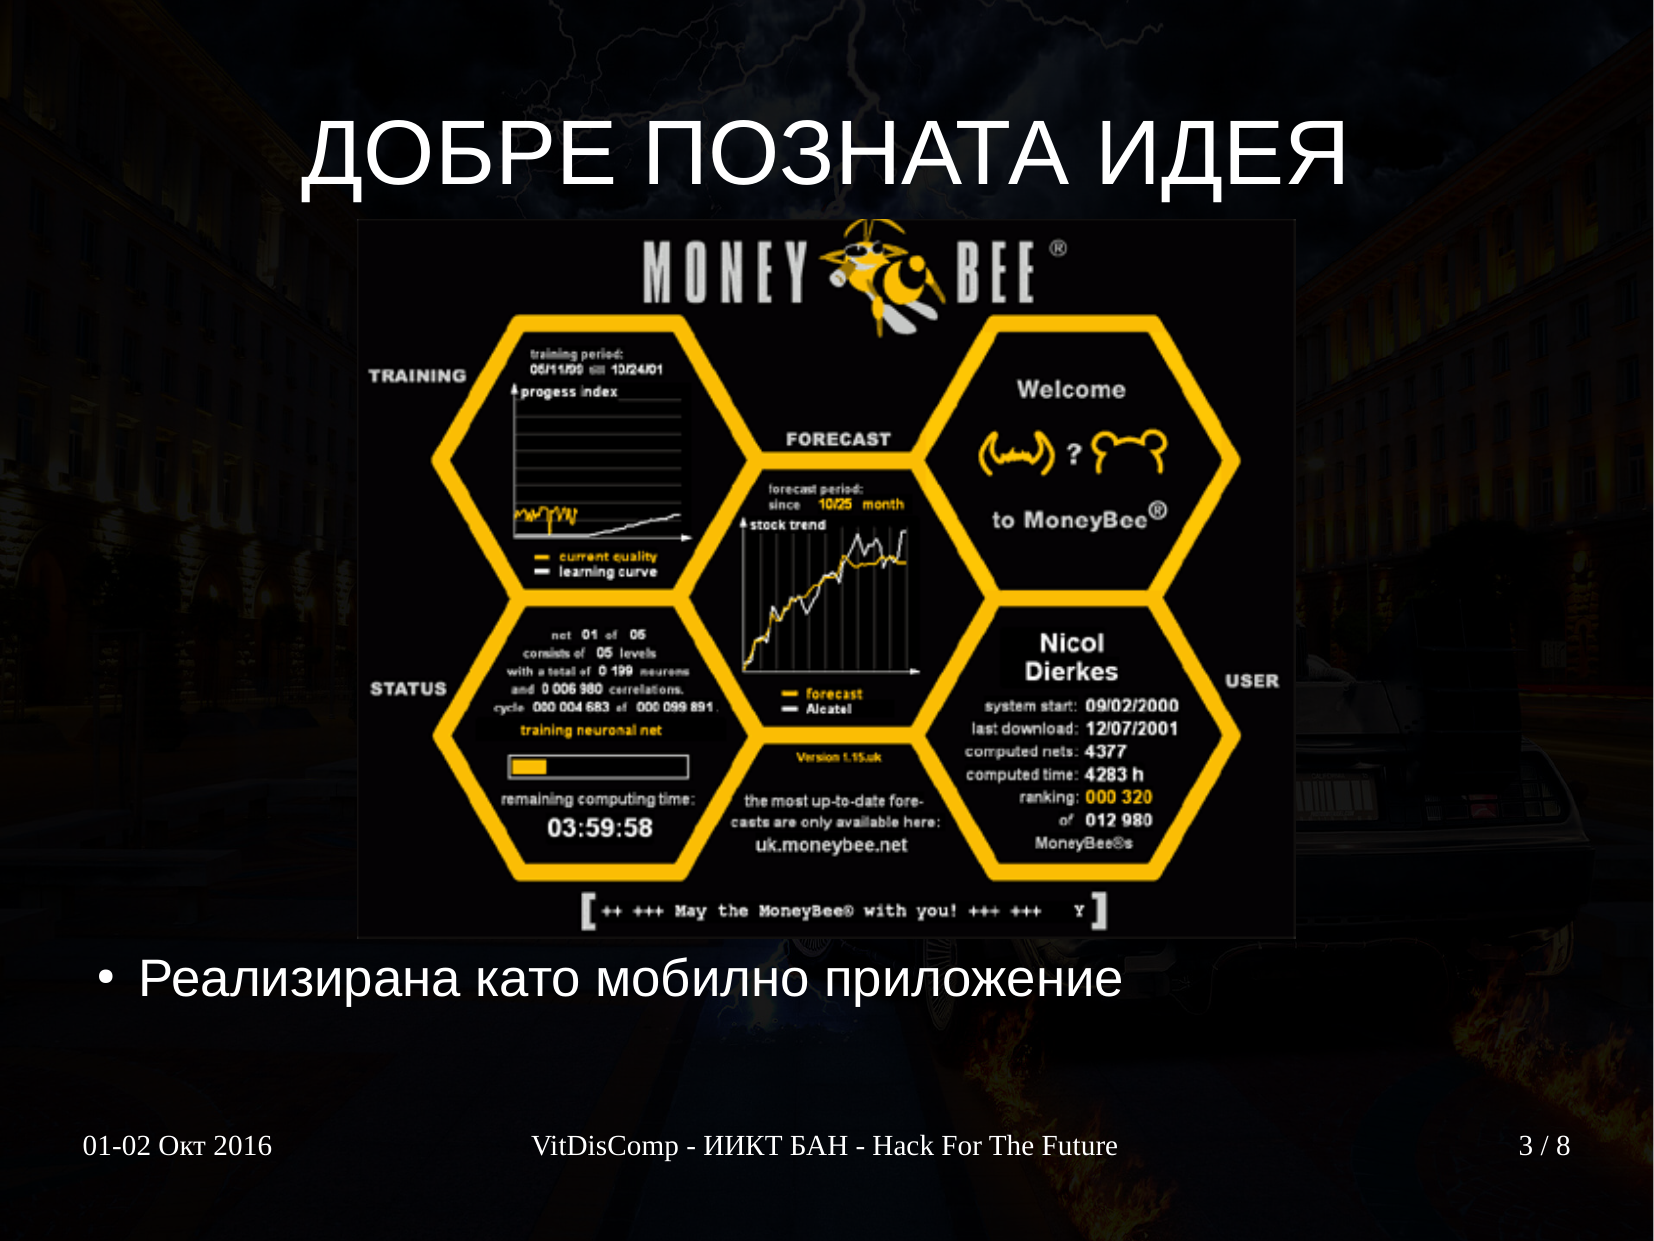

# ДОБРЕ ПОЗНАТА ИДЕЯ
Реализирана като мобилно приложение
01-02 Окт 2016
VitDisComp - ИИКТ БАН - Hack For The Future
3